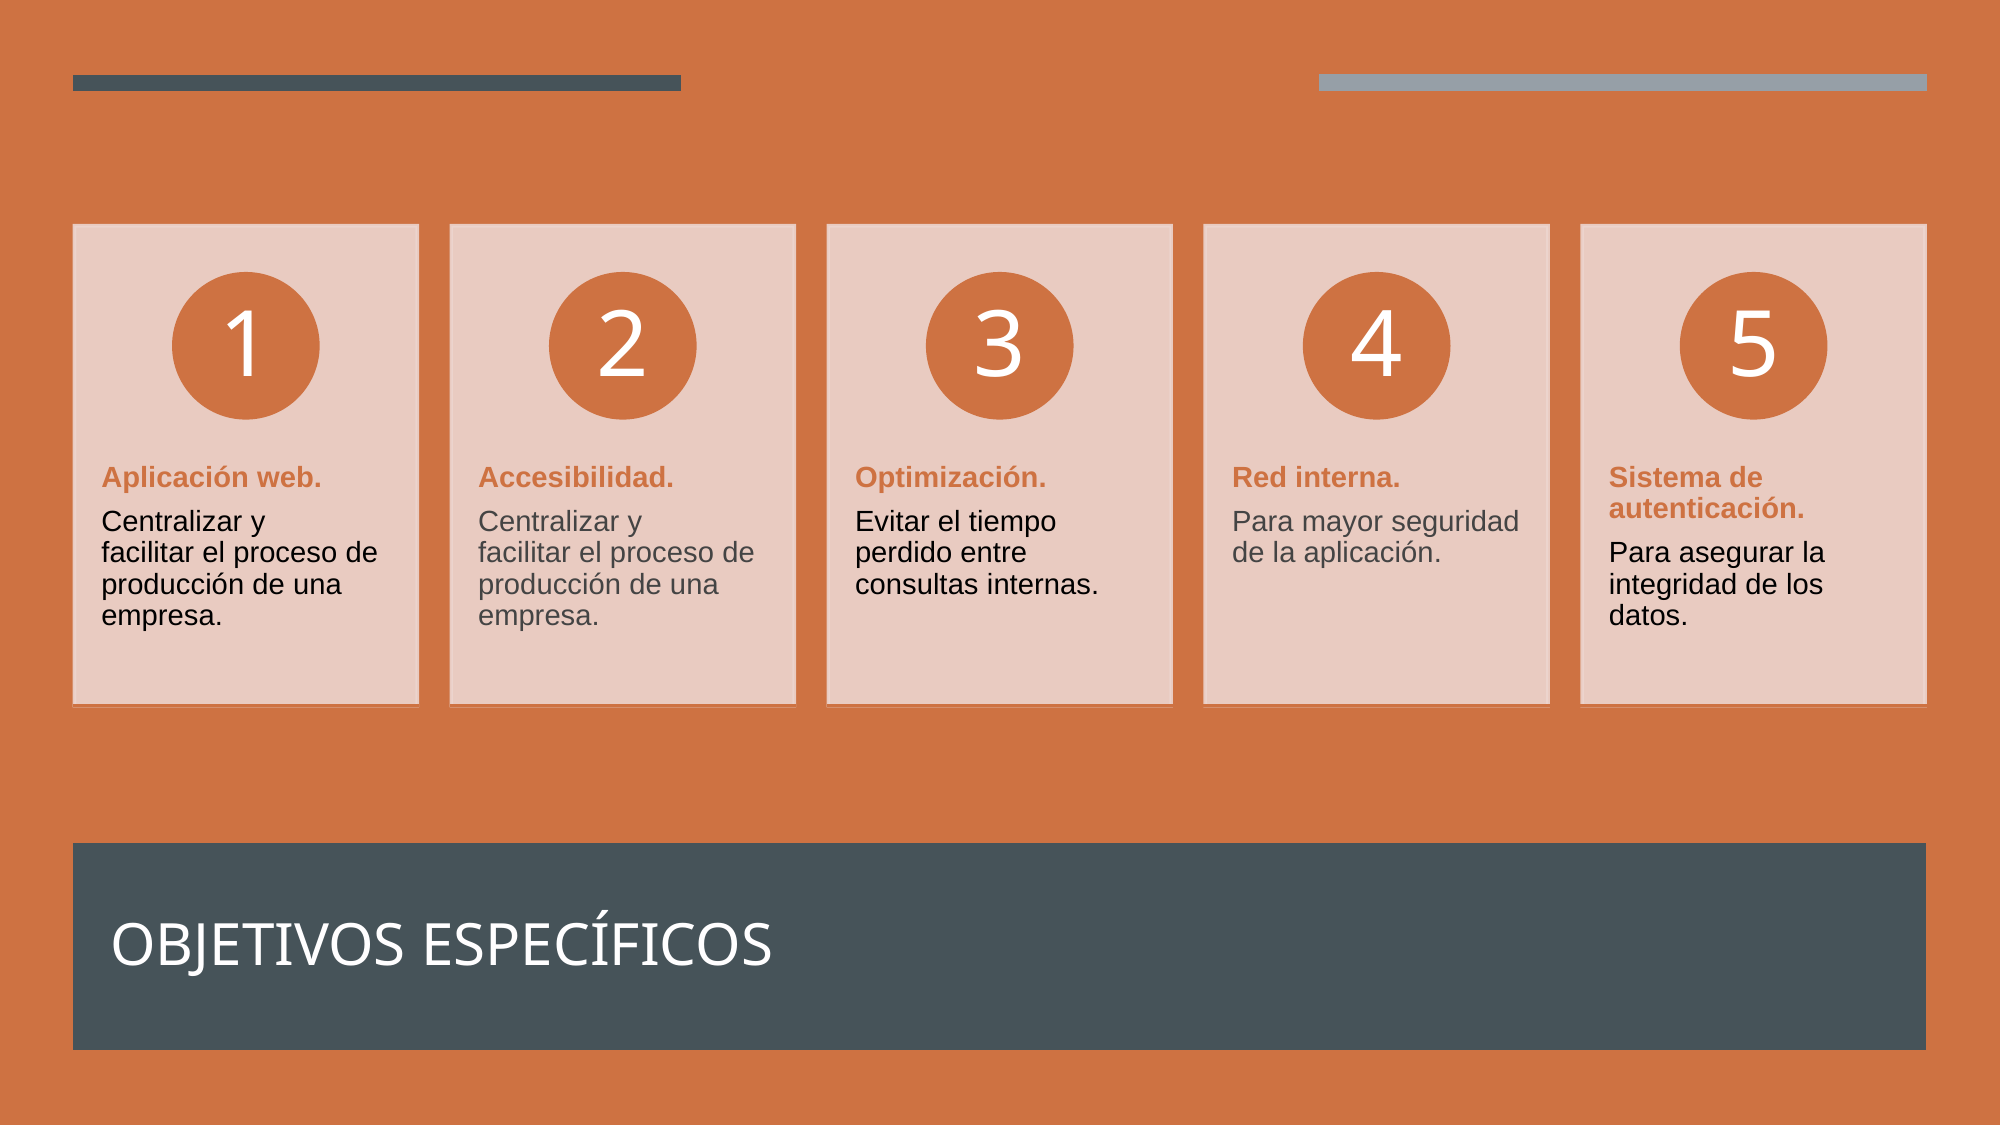

Aplicación web.
Centralizar y facilitar el proceso de producción de una empresa.
Accesibilidad.
Centralizar y facilitar el proceso de producción de una empresa.
Optimización.
Evitar el tiempo perdido entre consultas internas.
Red interna.
Para mayor seguridad de la aplicación.
Sistema de autenticación.
Para asegurar la integridad de los datos.
1
2
3
4
5
# Objetivos específicos